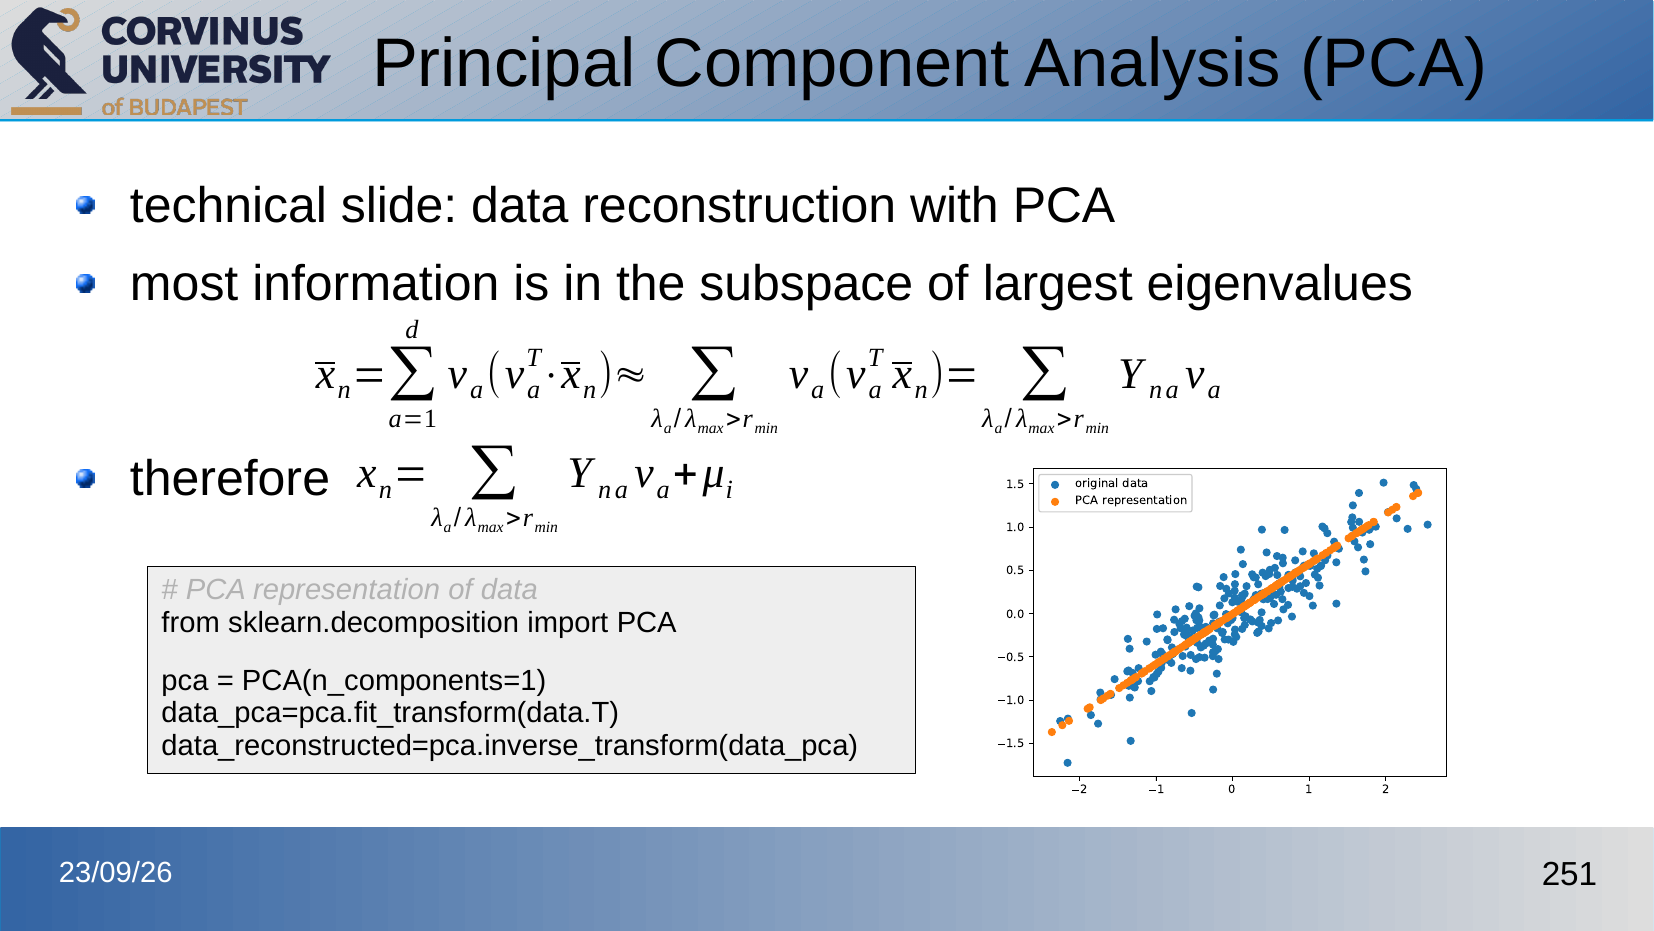

# Principal Component Analysis (PCA)
technical slide: data reconstruction with PCA
most information is in the subspace of largest eigenvalues
therefore
# PCA representation of data from sklearn.decomposition import PCA
pca = PCA(n_components=1)
data_pca=pca.fit_transform(data.T)
data_reconstructed=pca.inverse_transform(data_pca)